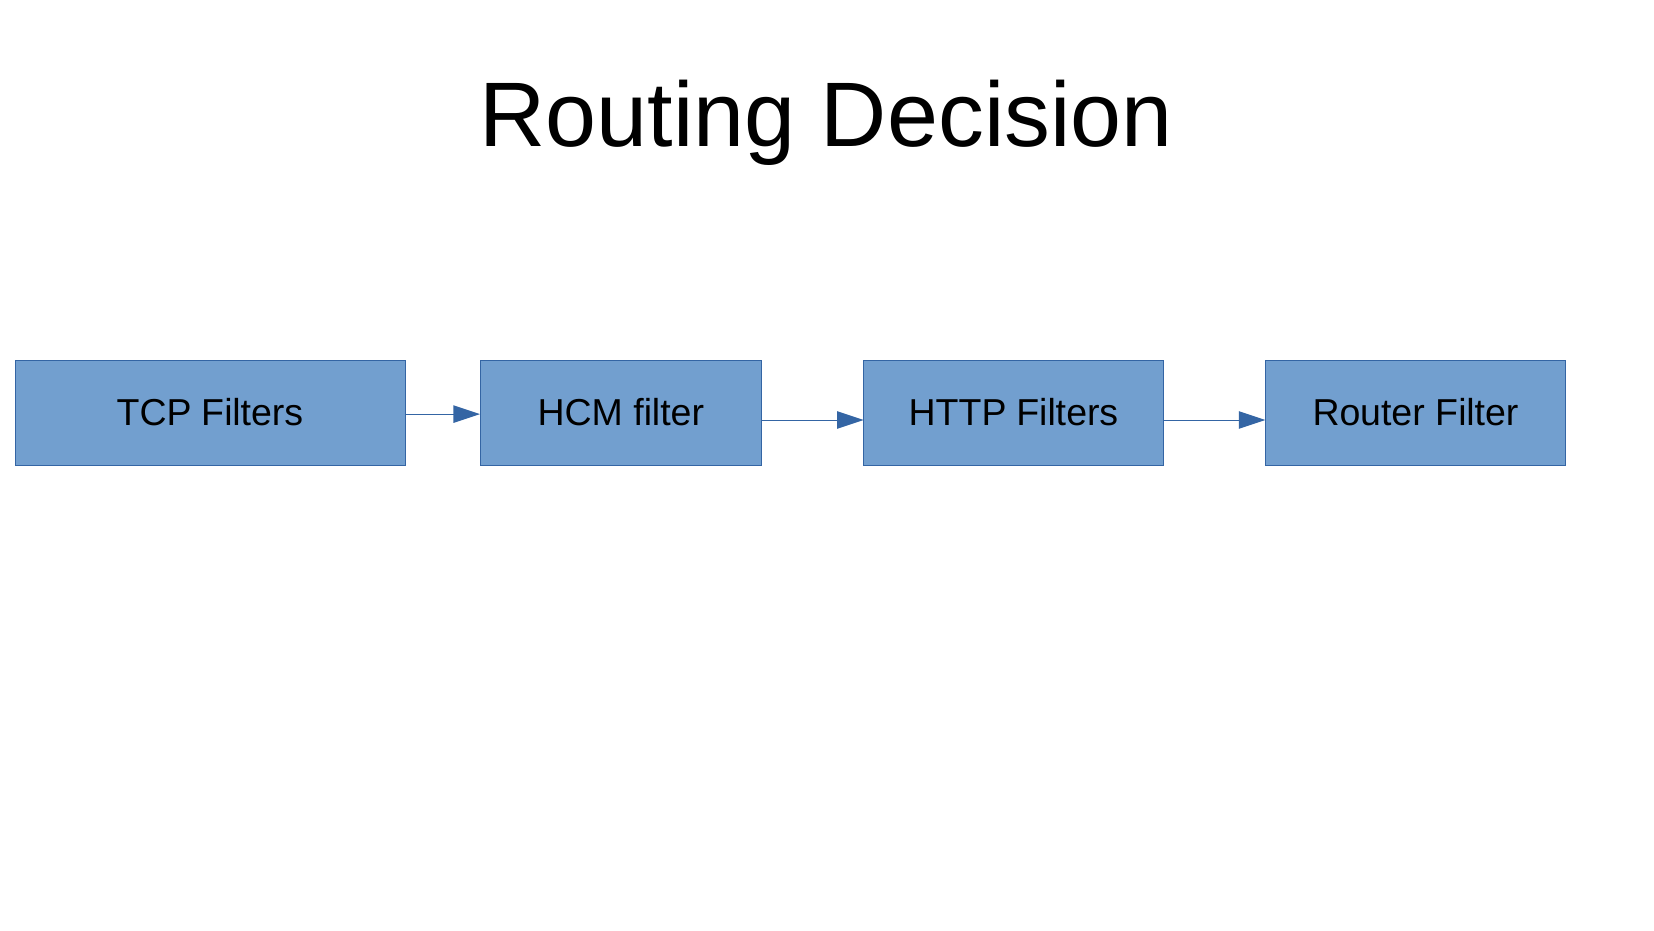

# Routing Decision
TCP Filters
HCM filter
HTTP Filters
Router Filter